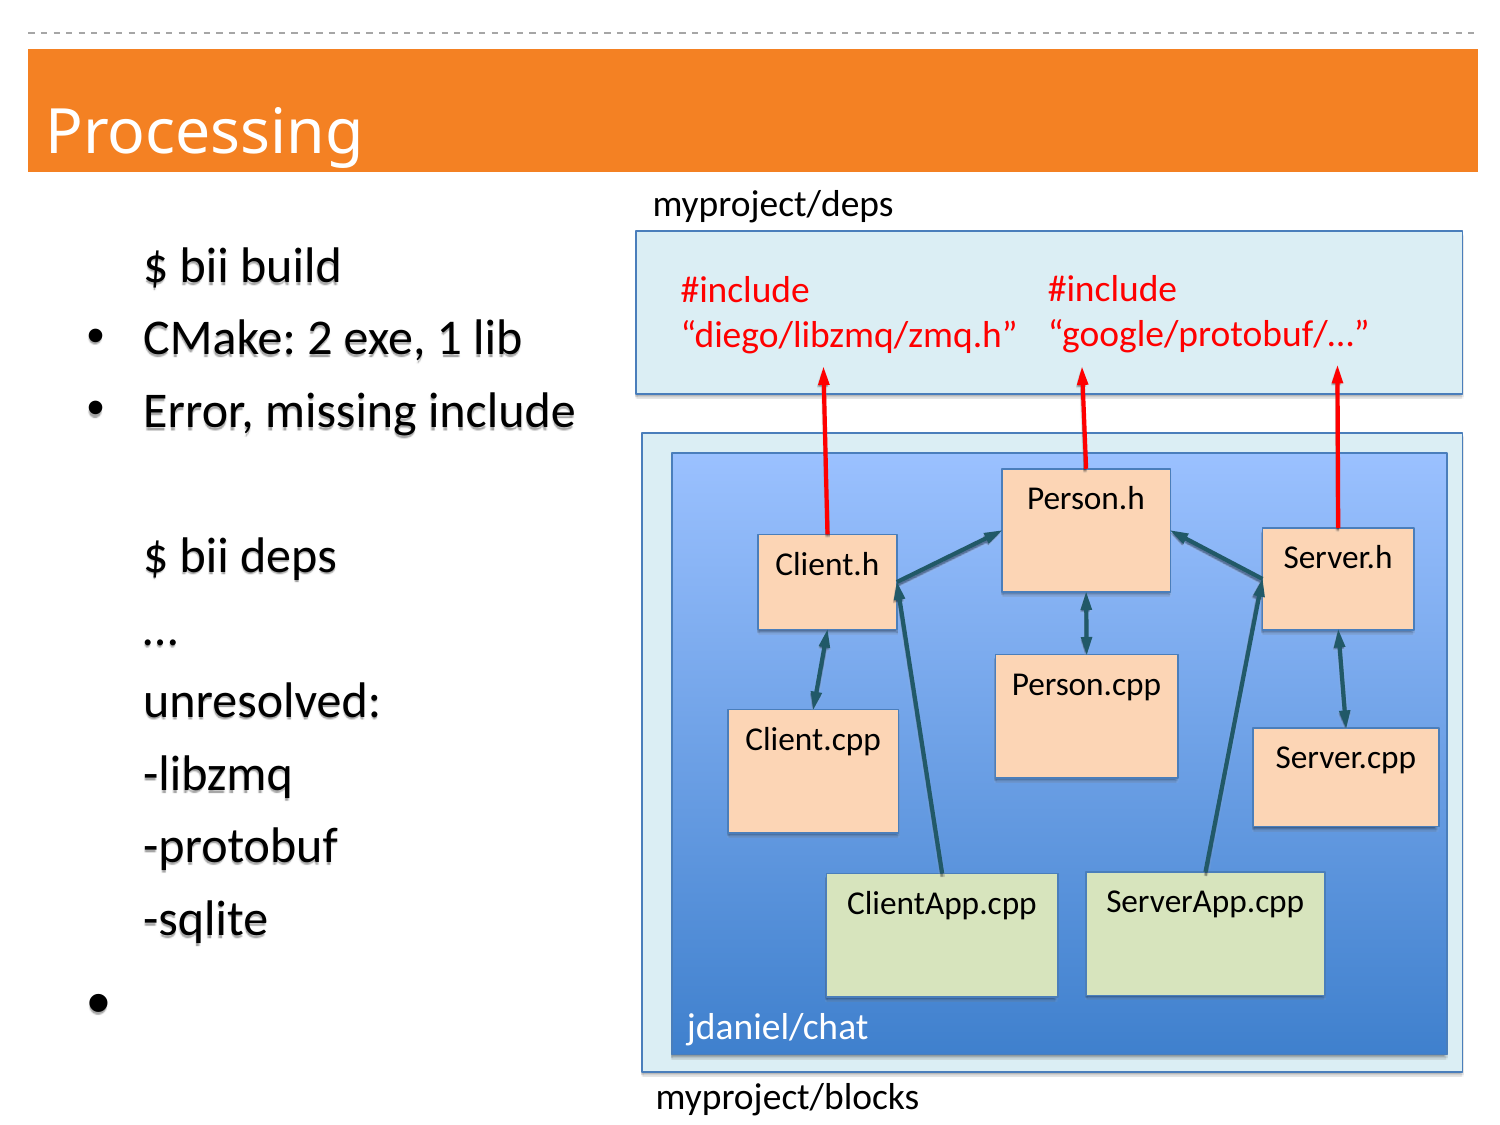

Processing
myproject/deps
# $ bii build
CMake: 2 exe, 1 lib
Error, missing include
$ bii deps
…
unresolved:
-libzmq
-protobuf
-sqlite
#include “google/protobuf/…”
#include “diego/libzmq/zmq.h”
jdaniel/chat
Person.h
Server.h
Client.h
Person.cpp
Client.cpp
Server.cpp
ServerApp.cpp
ClientApp.cpp
myproject/blocks